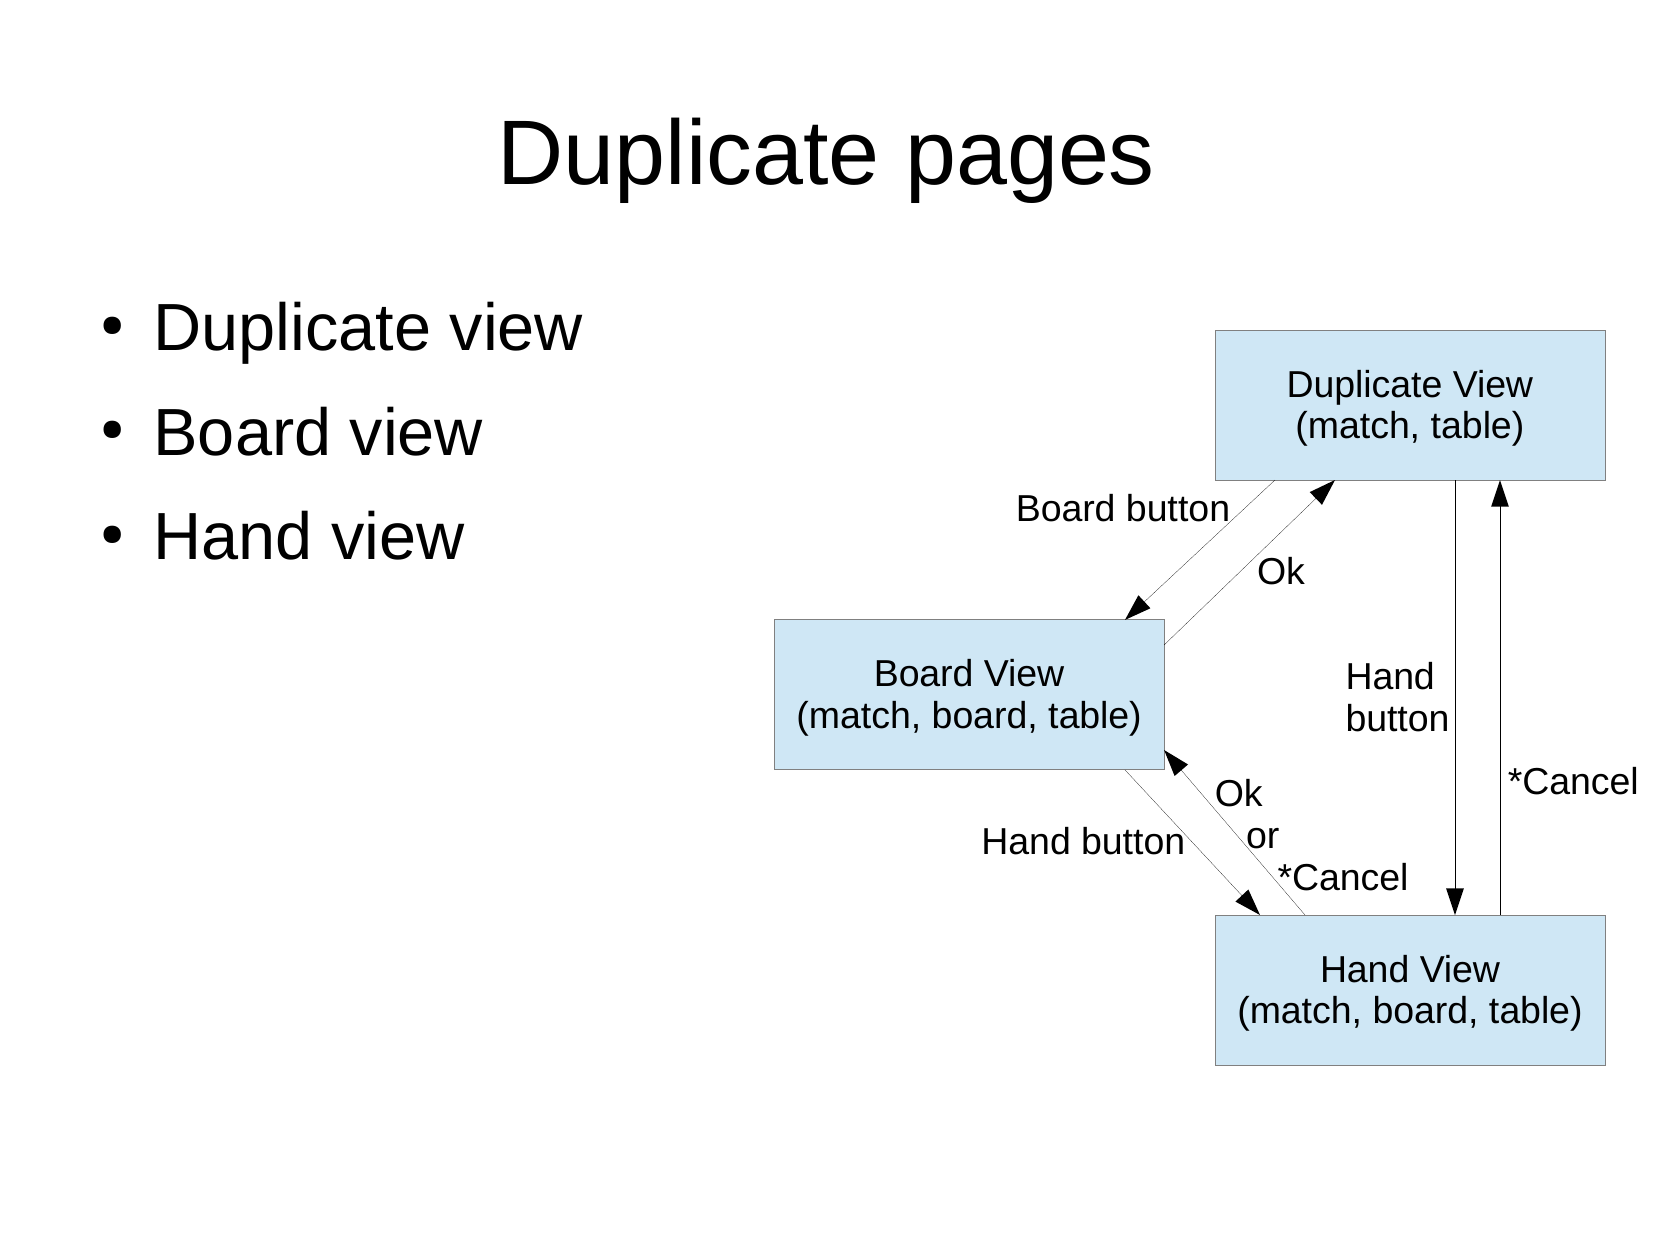

# Duplicate pages
Duplicate view
Board view
Hand view
Duplicate View
(match, table)
Board button
Ok
Board View
(match, board, table)
Hand
button
*Cancel
Ok
 or
 *Cancel
Hand button
Hand View
(match, board, table)